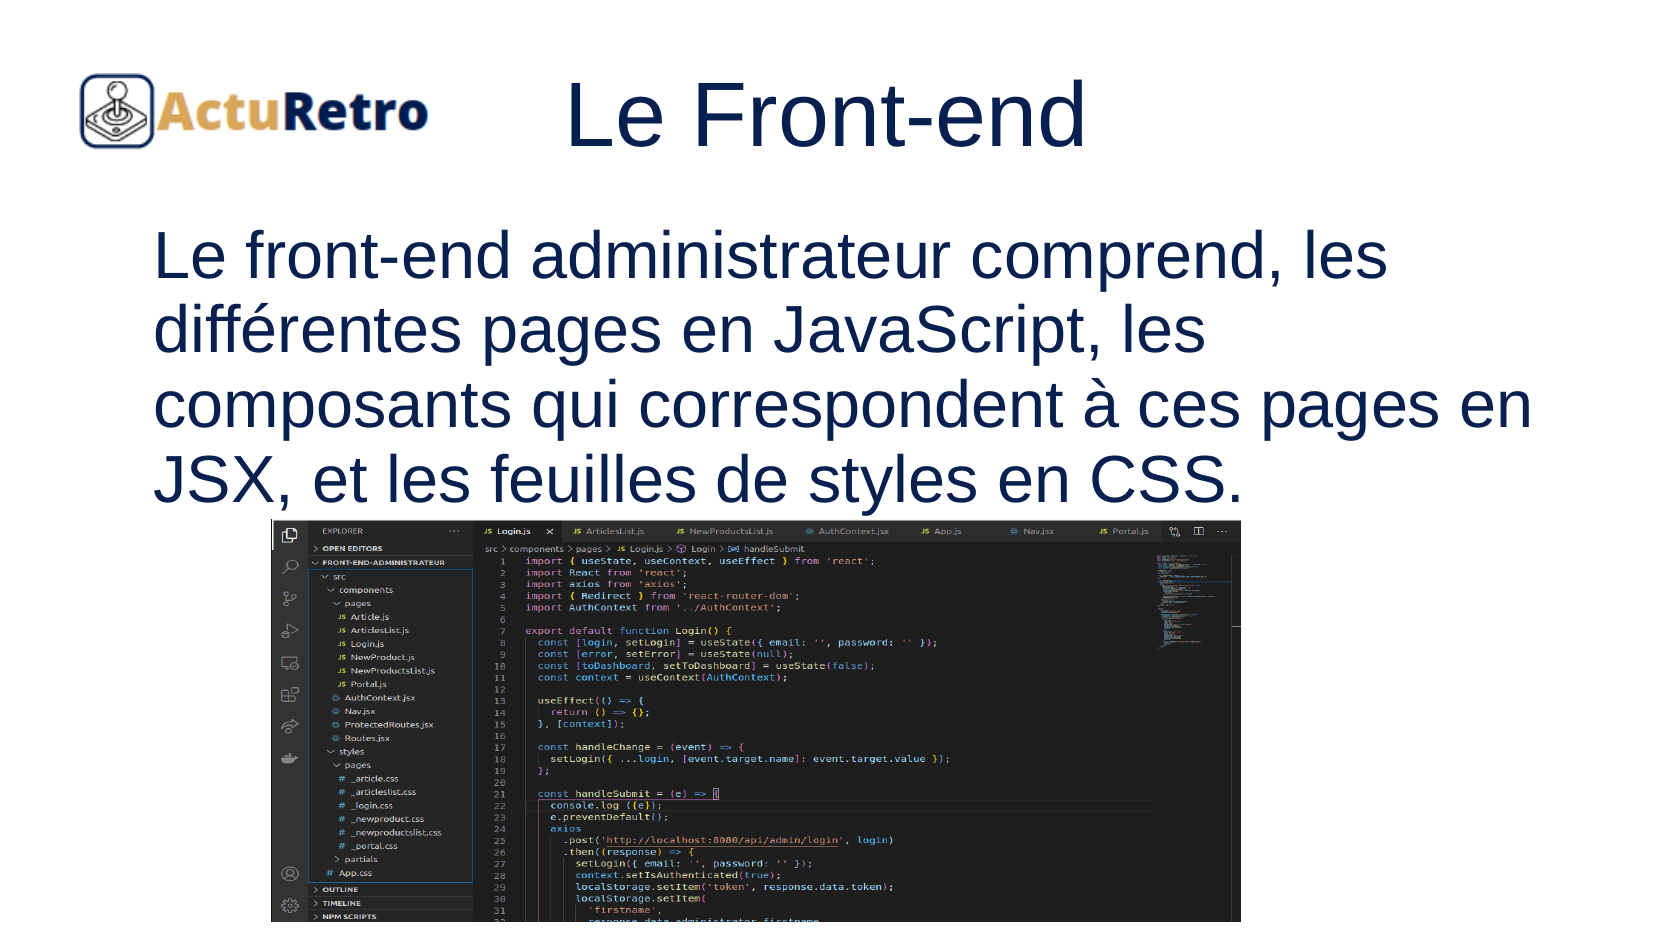

# Le Front-end
Le front-end administrateur comprend, les différentes pages en JavaScript, les composants qui correspondent à ces pages en JSX, et les feuilles de styles en CSS.